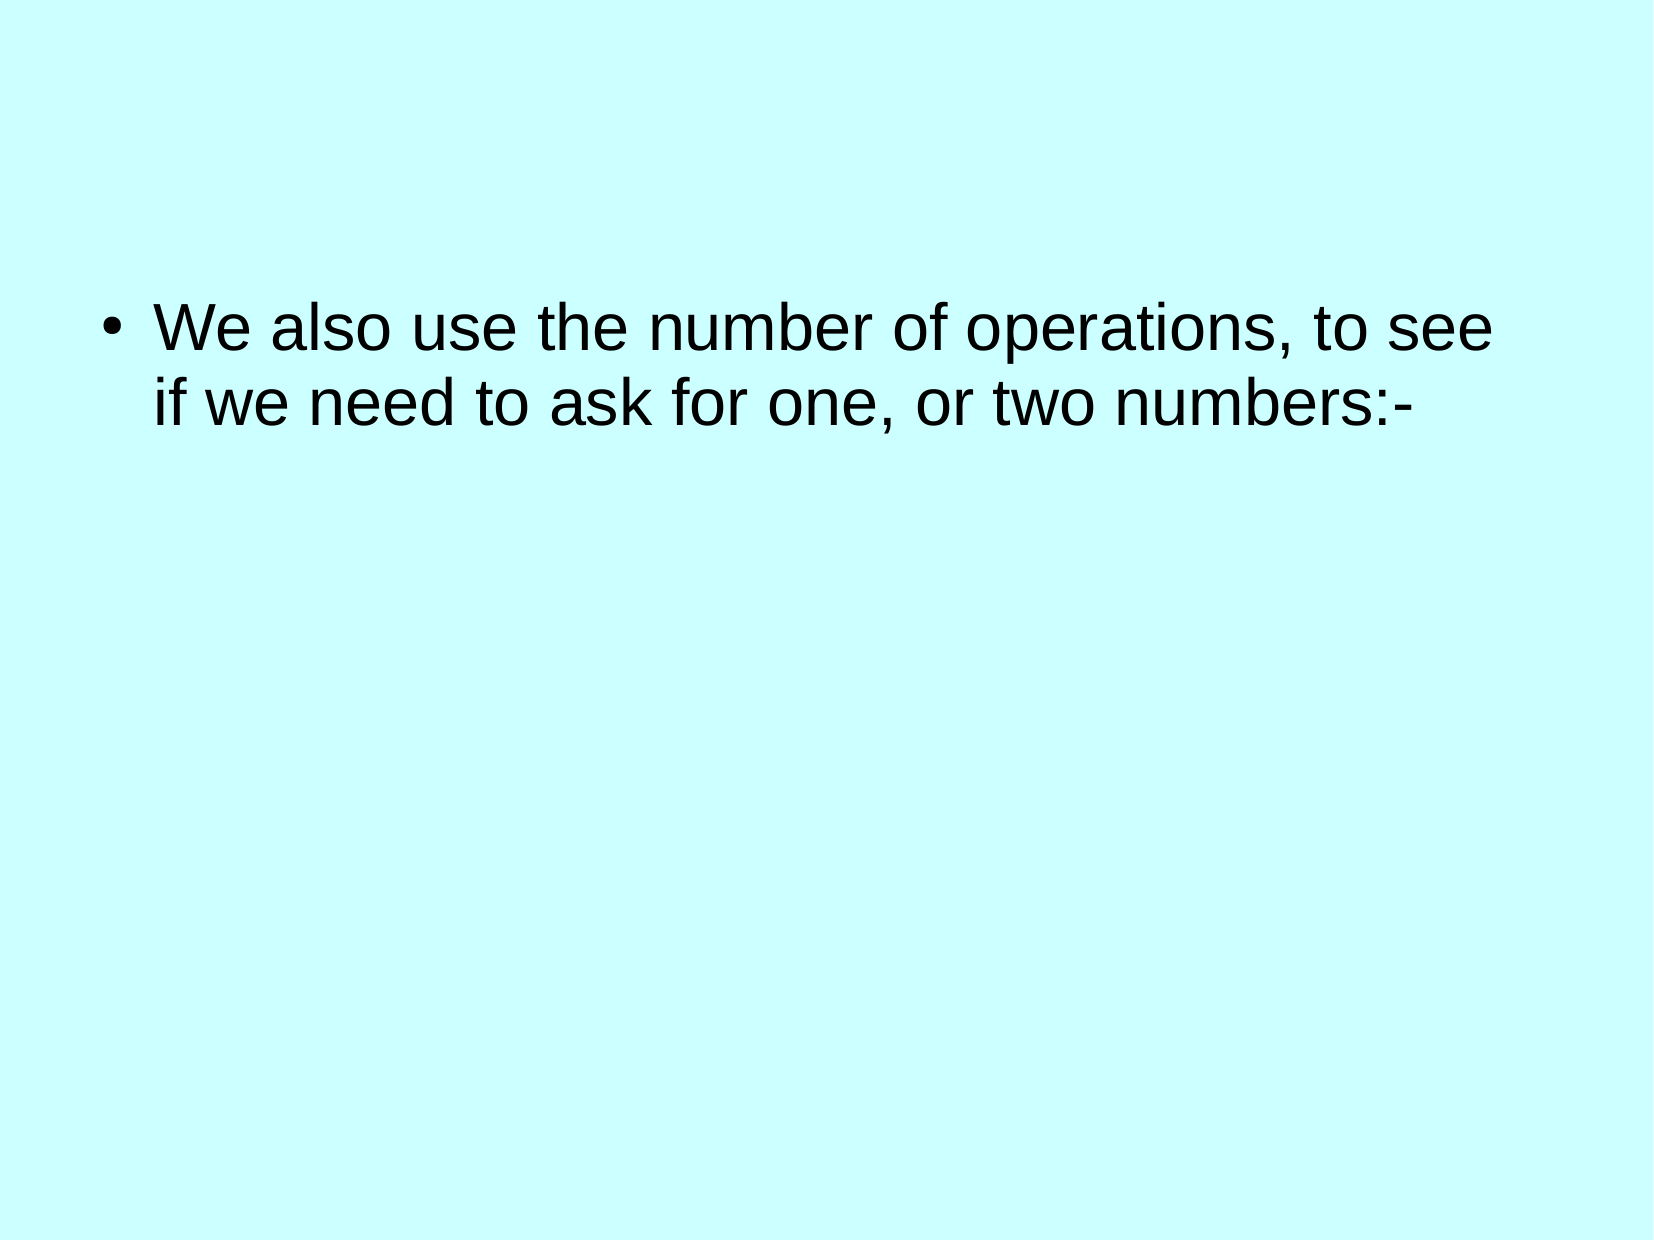

# We also use the number of operations, to see if we need to ask for one, or two numbers:-